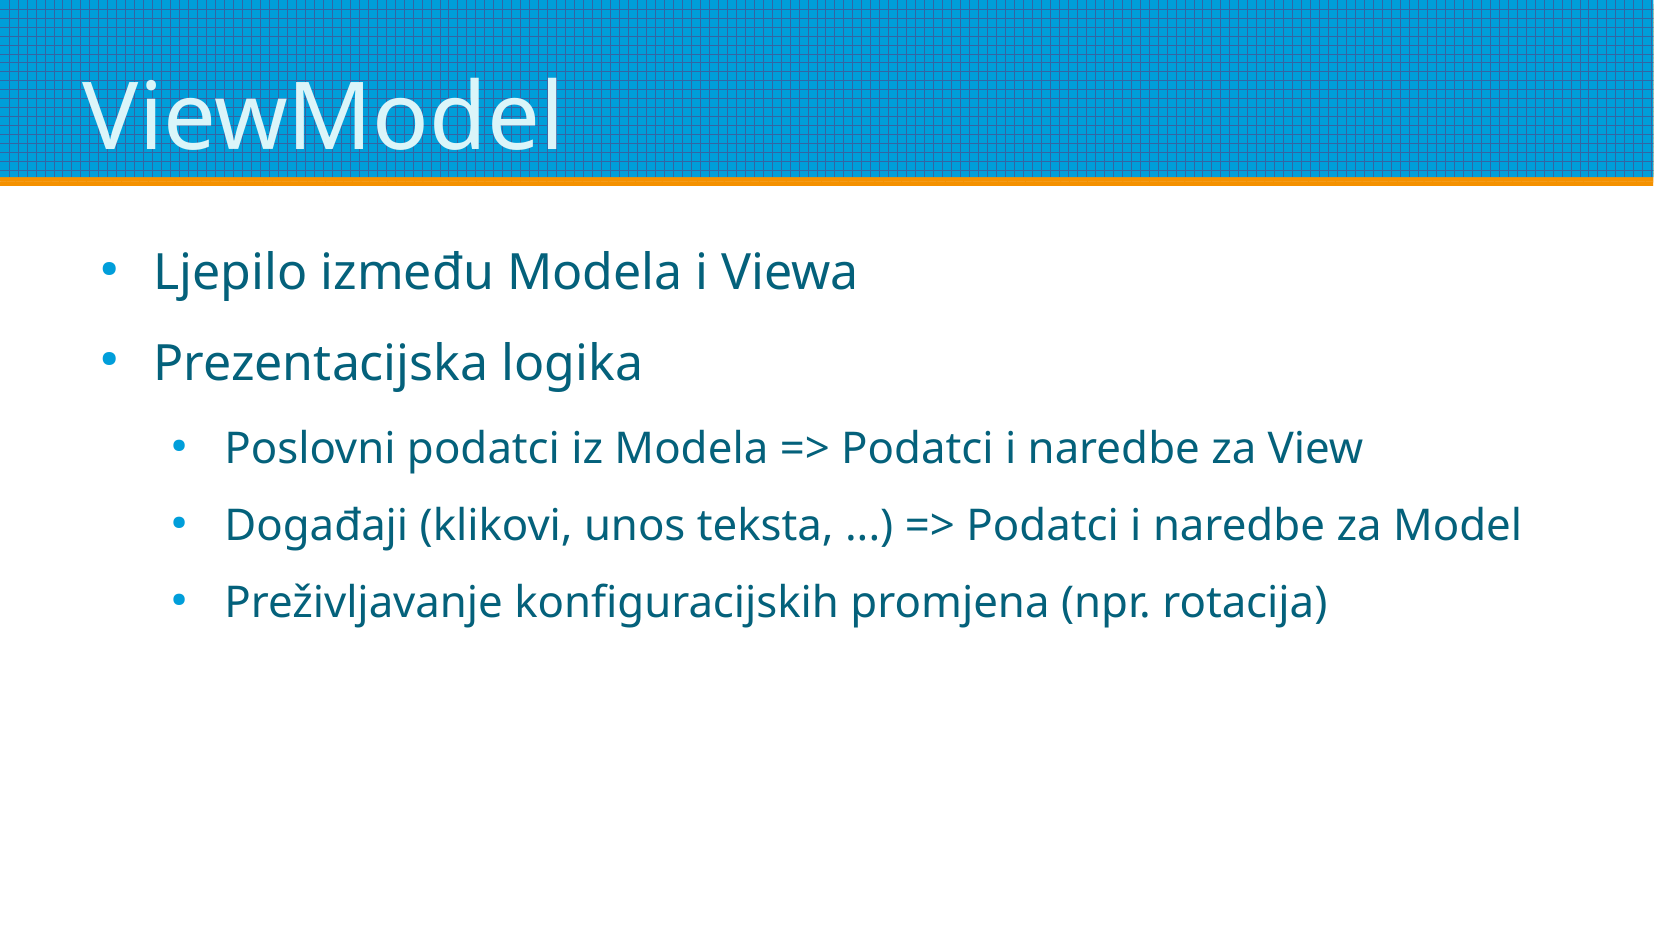

# ViewModel
Ljepilo između Modela i Viewa
Prezentacijska logika
Poslovni podatci iz Modela => Podatci i naredbe za View
Događaji (klikovi, unos teksta, ...) => Podatci i naredbe za Model
Preživljavanje konfiguracijskih promjena (npr. rotacija)